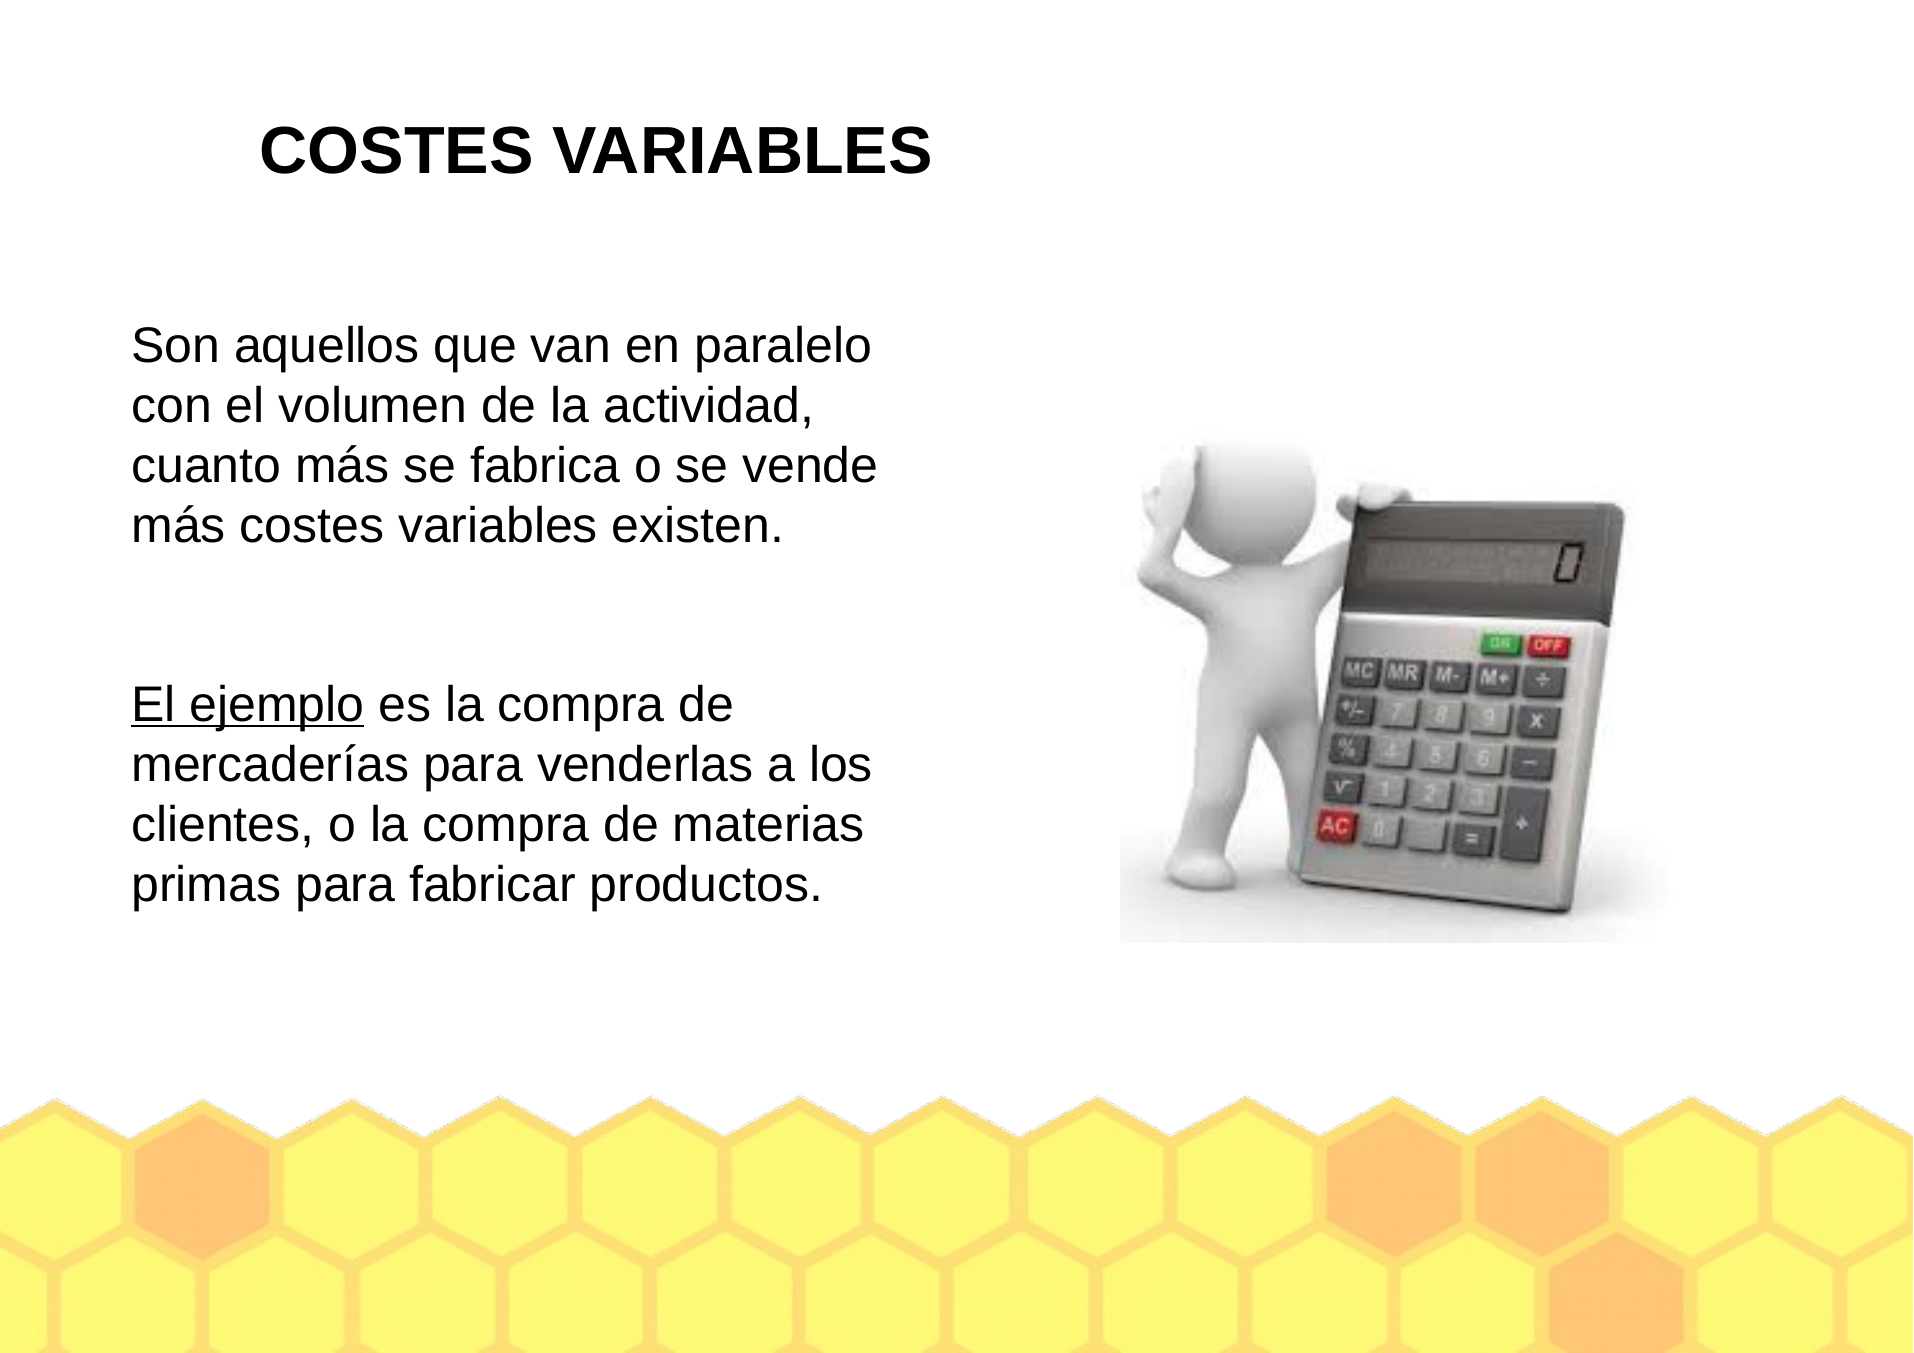

# COSTES VARIABLES
Son aquellos que van en paralelo con el volumen de la actividad, cuanto más se fabrica o se vende más costes variables existen.
El ejemplo es la compra de mercaderías para venderlas a los clientes, o la compra de materias primas para fabricar productos.